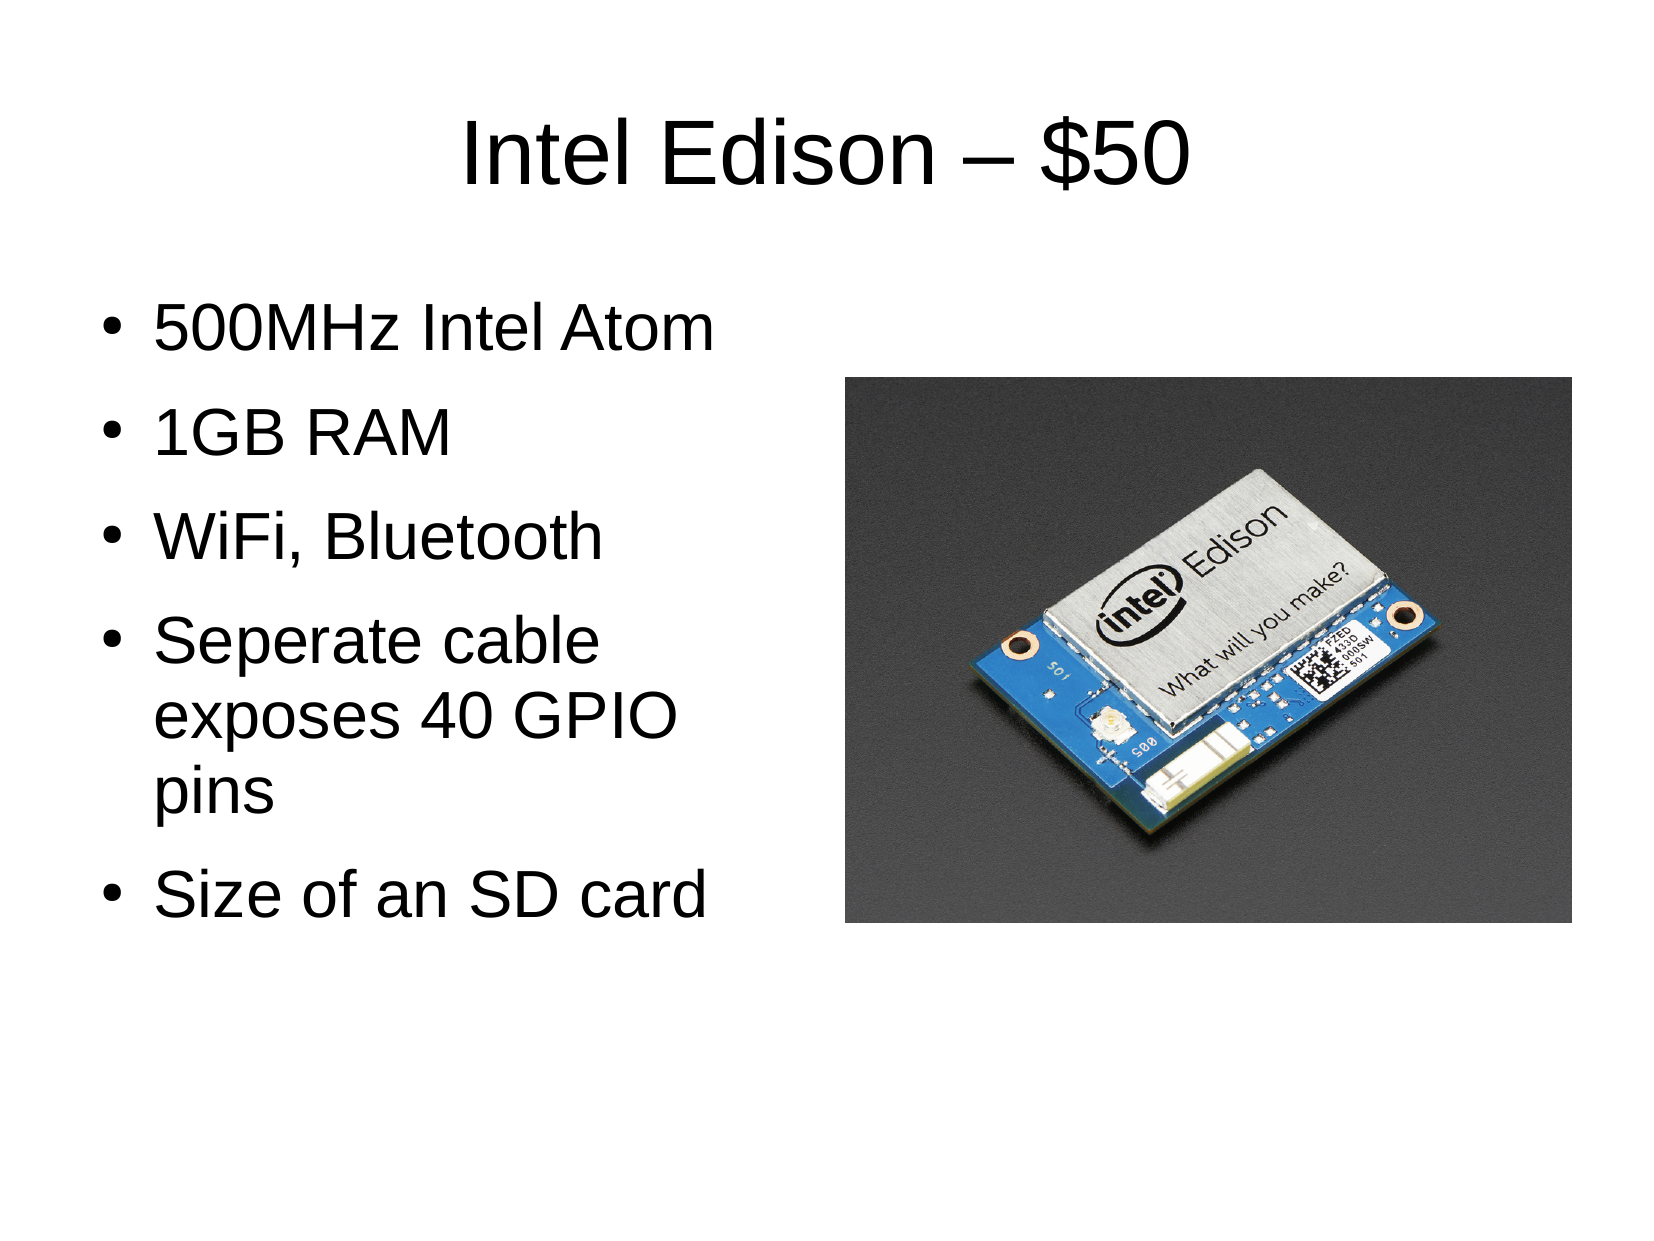

# Intel Edison – $50
500MHz Intel Atom
1GB RAM
WiFi, Bluetooth
Seperate cable exposes 40 GPIO pins
Size of an SD card